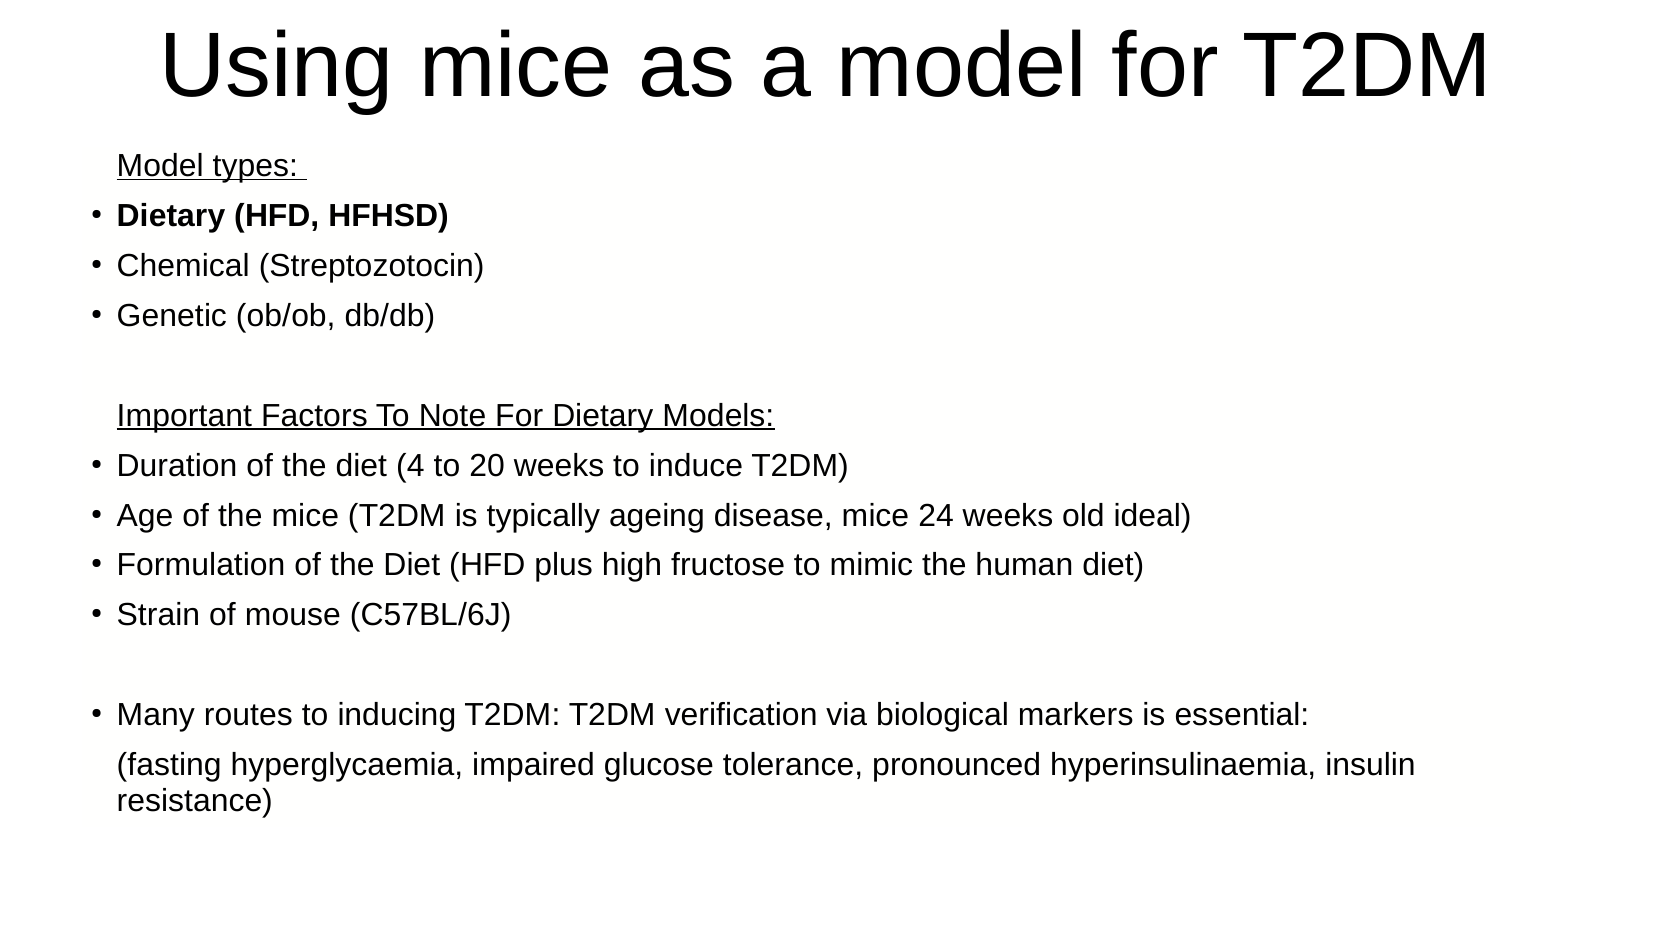

# Using mice as a model for T2DM
Model types:
Dietary (HFD, HFHSD)
Chemical (Streptozotocin)
Genetic (ob/ob, db/db)
Important Factors To Note For Dietary Models:
Duration of the diet (4 to 20 weeks to induce T2DM)
Age of the mice (T2DM is typically ageing disease, mice 24 weeks old ideal)
Formulation of the Diet (HFD plus high fructose to mimic the human diet)
Strain of mouse (C57BL/6J)
Many routes to inducing T2DM: T2DM verification via biological markers is essential:
(fasting hyperglycaemia, impaired glucose tolerance, pronounced hyperinsulinaemia, insulin resistance)